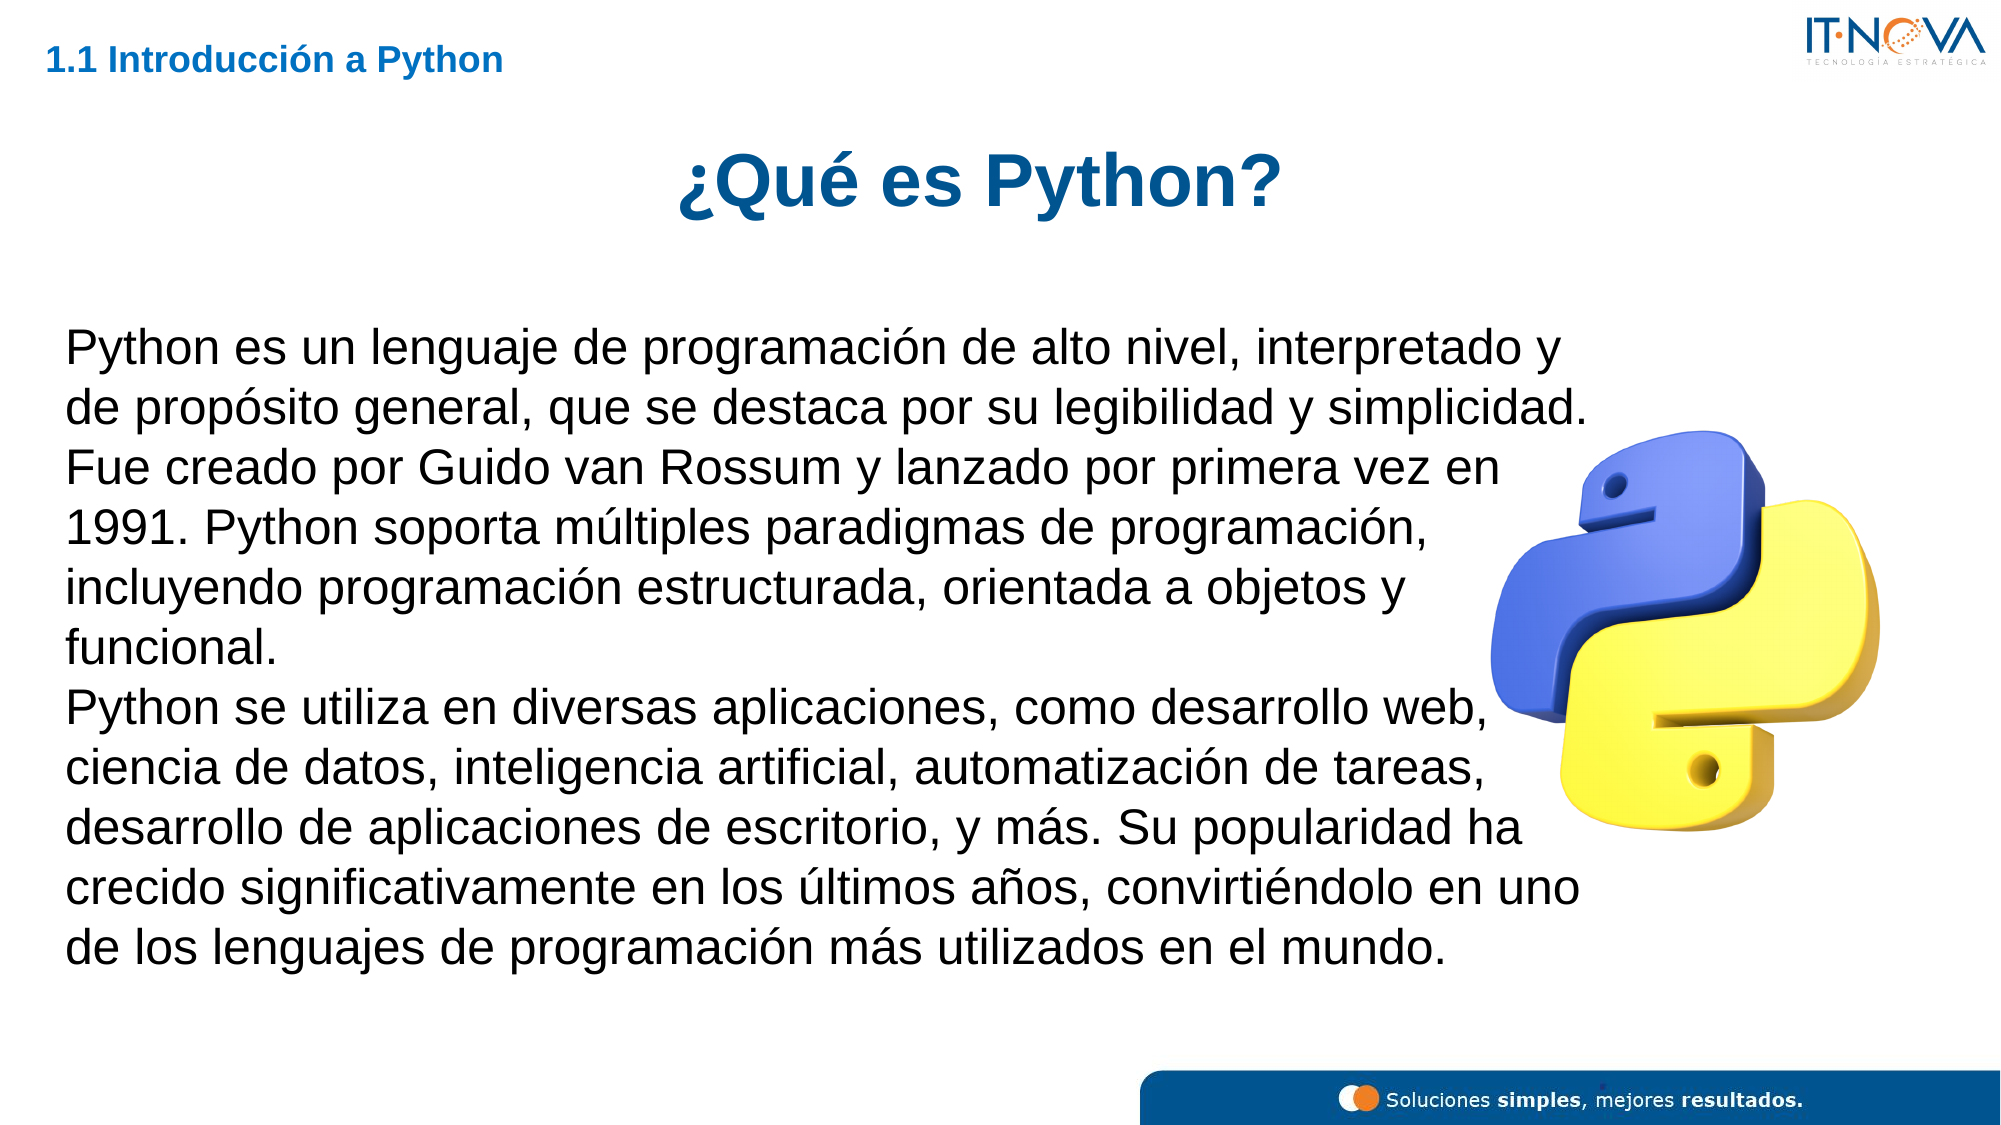

1.1 Introducción a Python
¿Qué es Python?
Python es un lenguaje de programación de alto nivel, interpretado y de propósito general, que se destaca por su legibilidad y simplicidad. Fue creado por Guido van Rossum y lanzado por primera vez en 1991. Python soporta múltiples paradigmas de programación, incluyendo programación estructurada, orientada a objetos y funcional.
Python se utiliza en diversas aplicaciones, como desarrollo web, ciencia de datos, inteligencia artificial, automatización de tareas, desarrollo de aplicaciones de escritorio, y más. Su popularidad ha crecido significativamente en los últimos años, convirtiéndolo en uno de los lenguajes de programación más utilizados en el mundo.